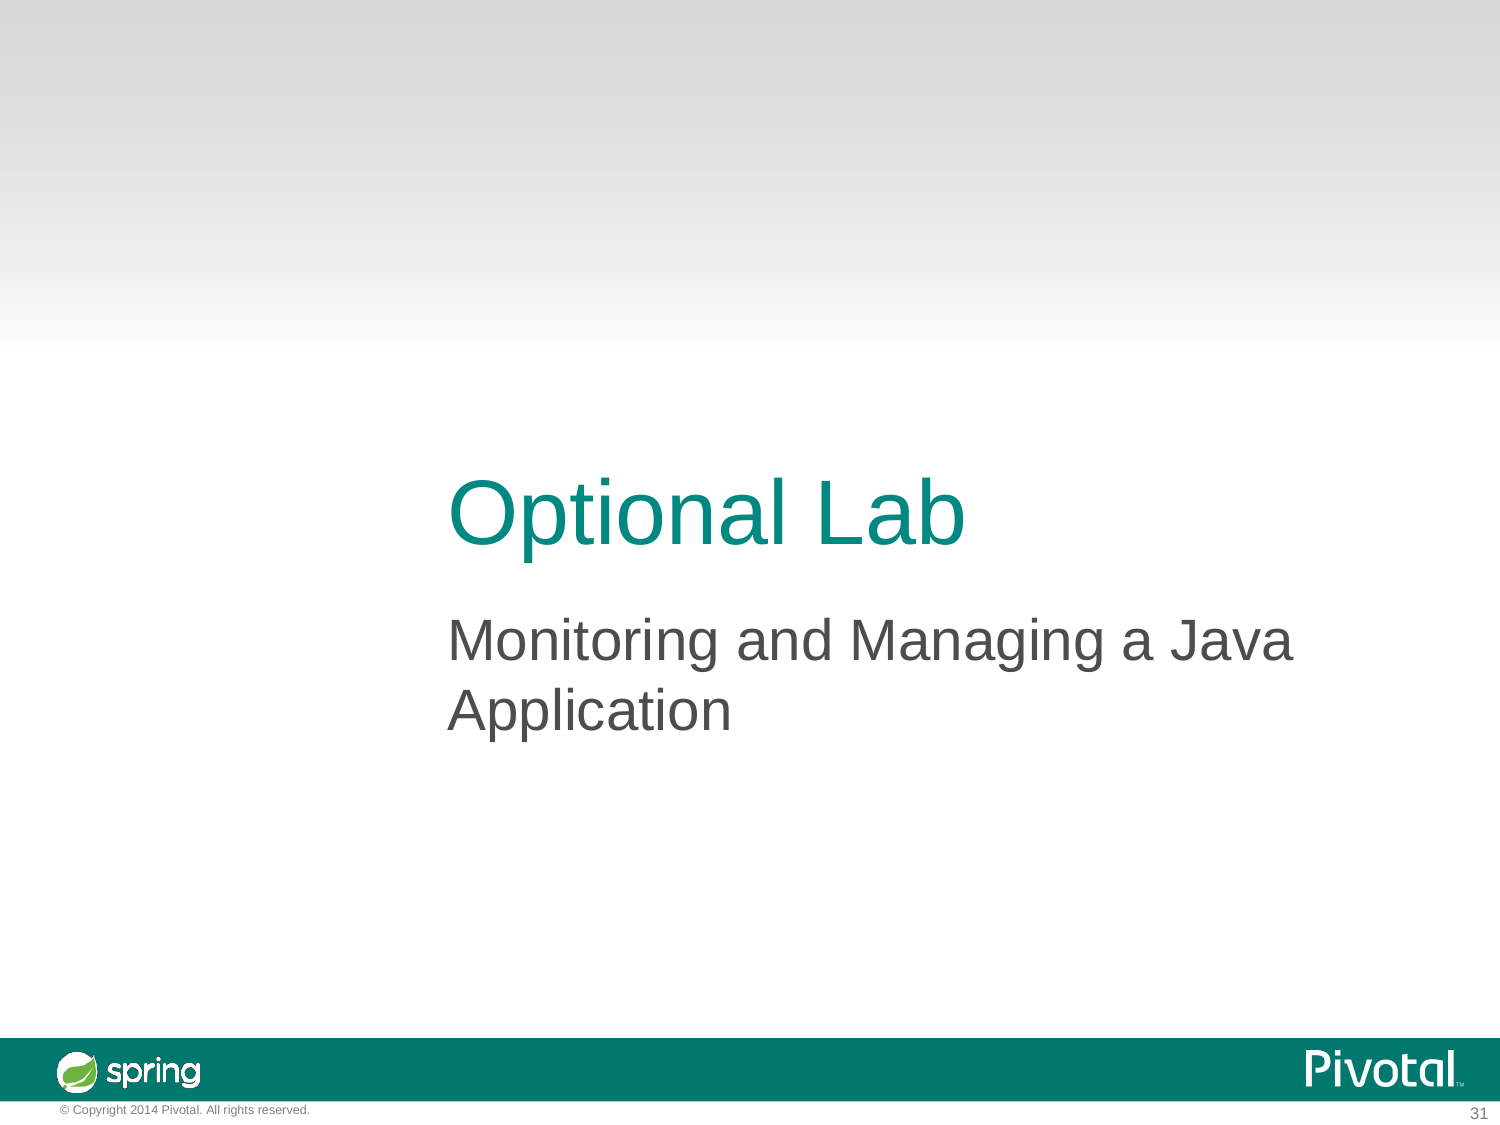

# Optional Lab
Monitoring and Managing a Java Application